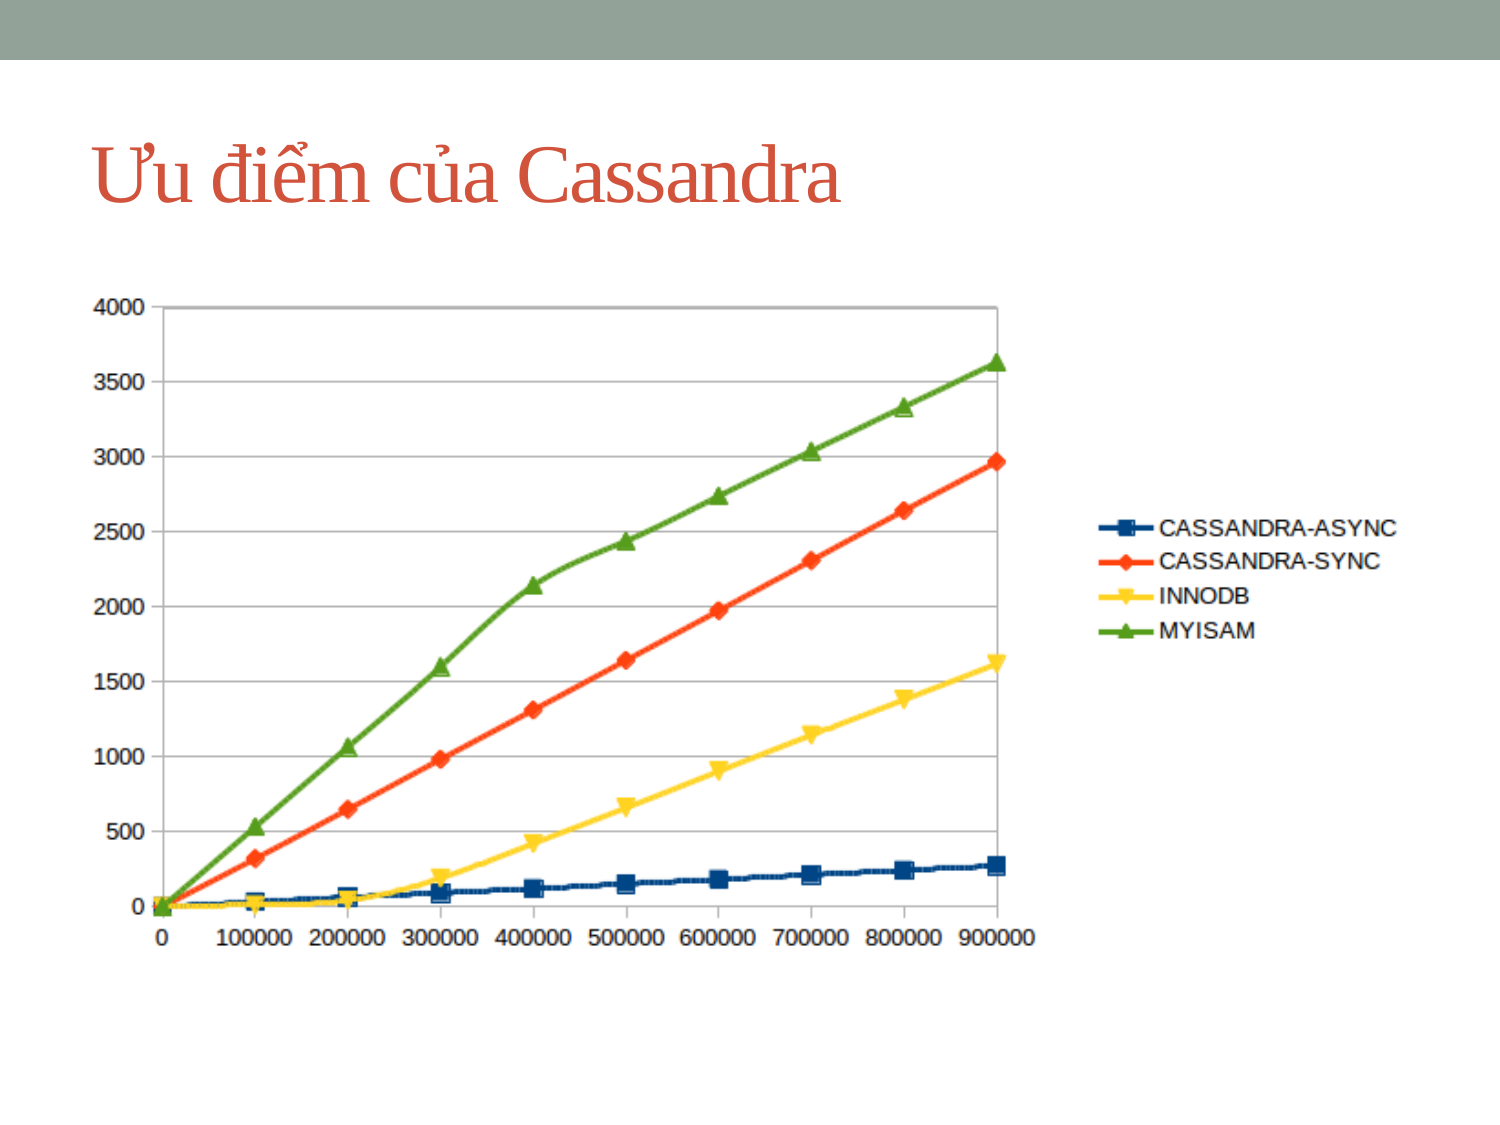

# Ưu điểm của Cassandra
 MySQL: thời gian đọc trung bình ~300ms
 		 thời gian ghi trung bình ~350ms
Cassandra: thời gian đọc trung bình 0.12ms
 		 thời gian ghi trung bình 15ms